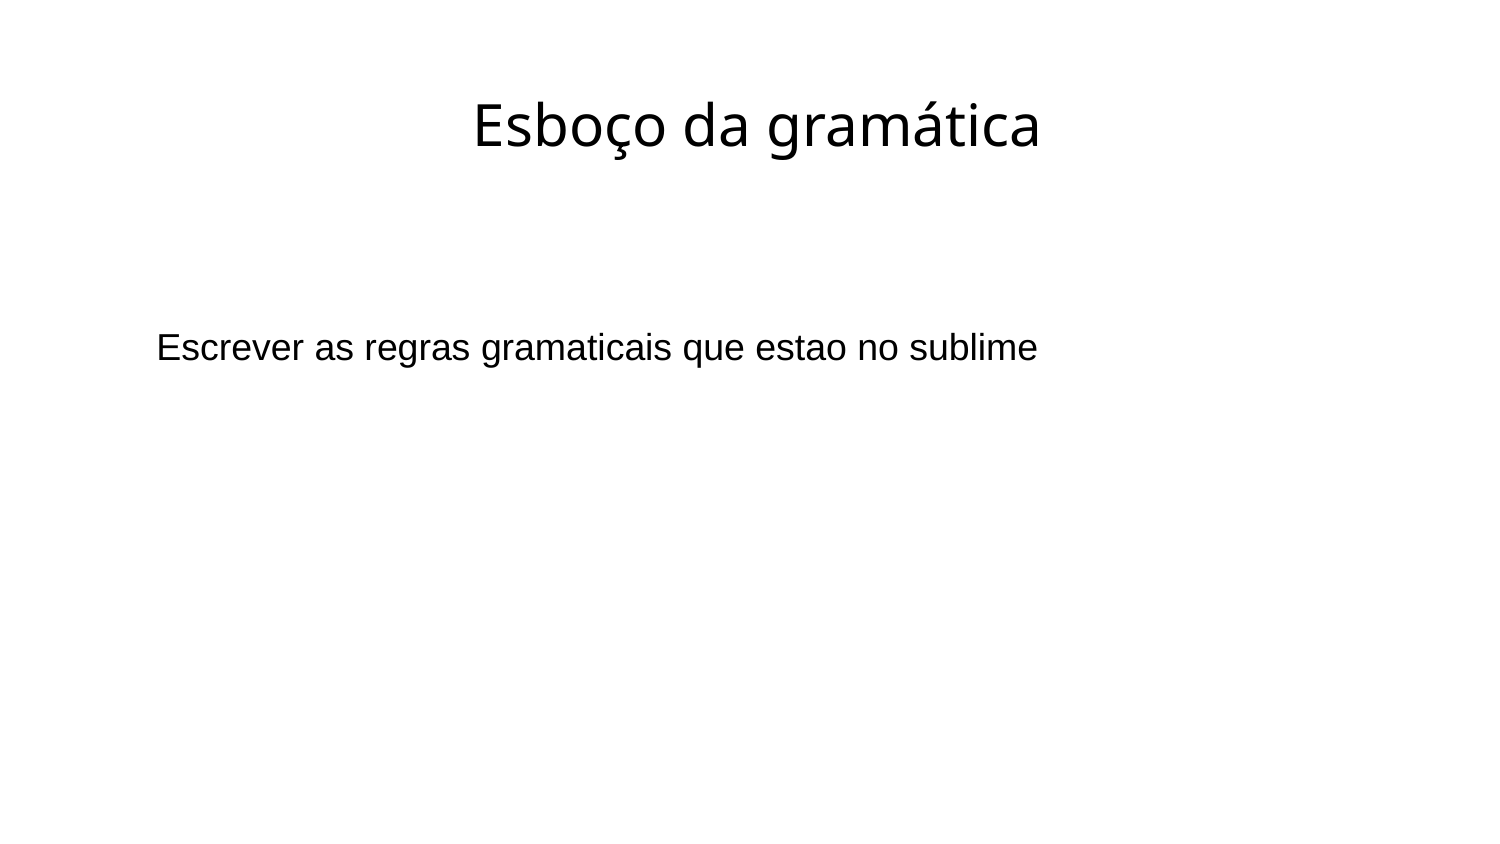

# Esboço da gramática
Escrever as regras gramaticais que estao no sublime